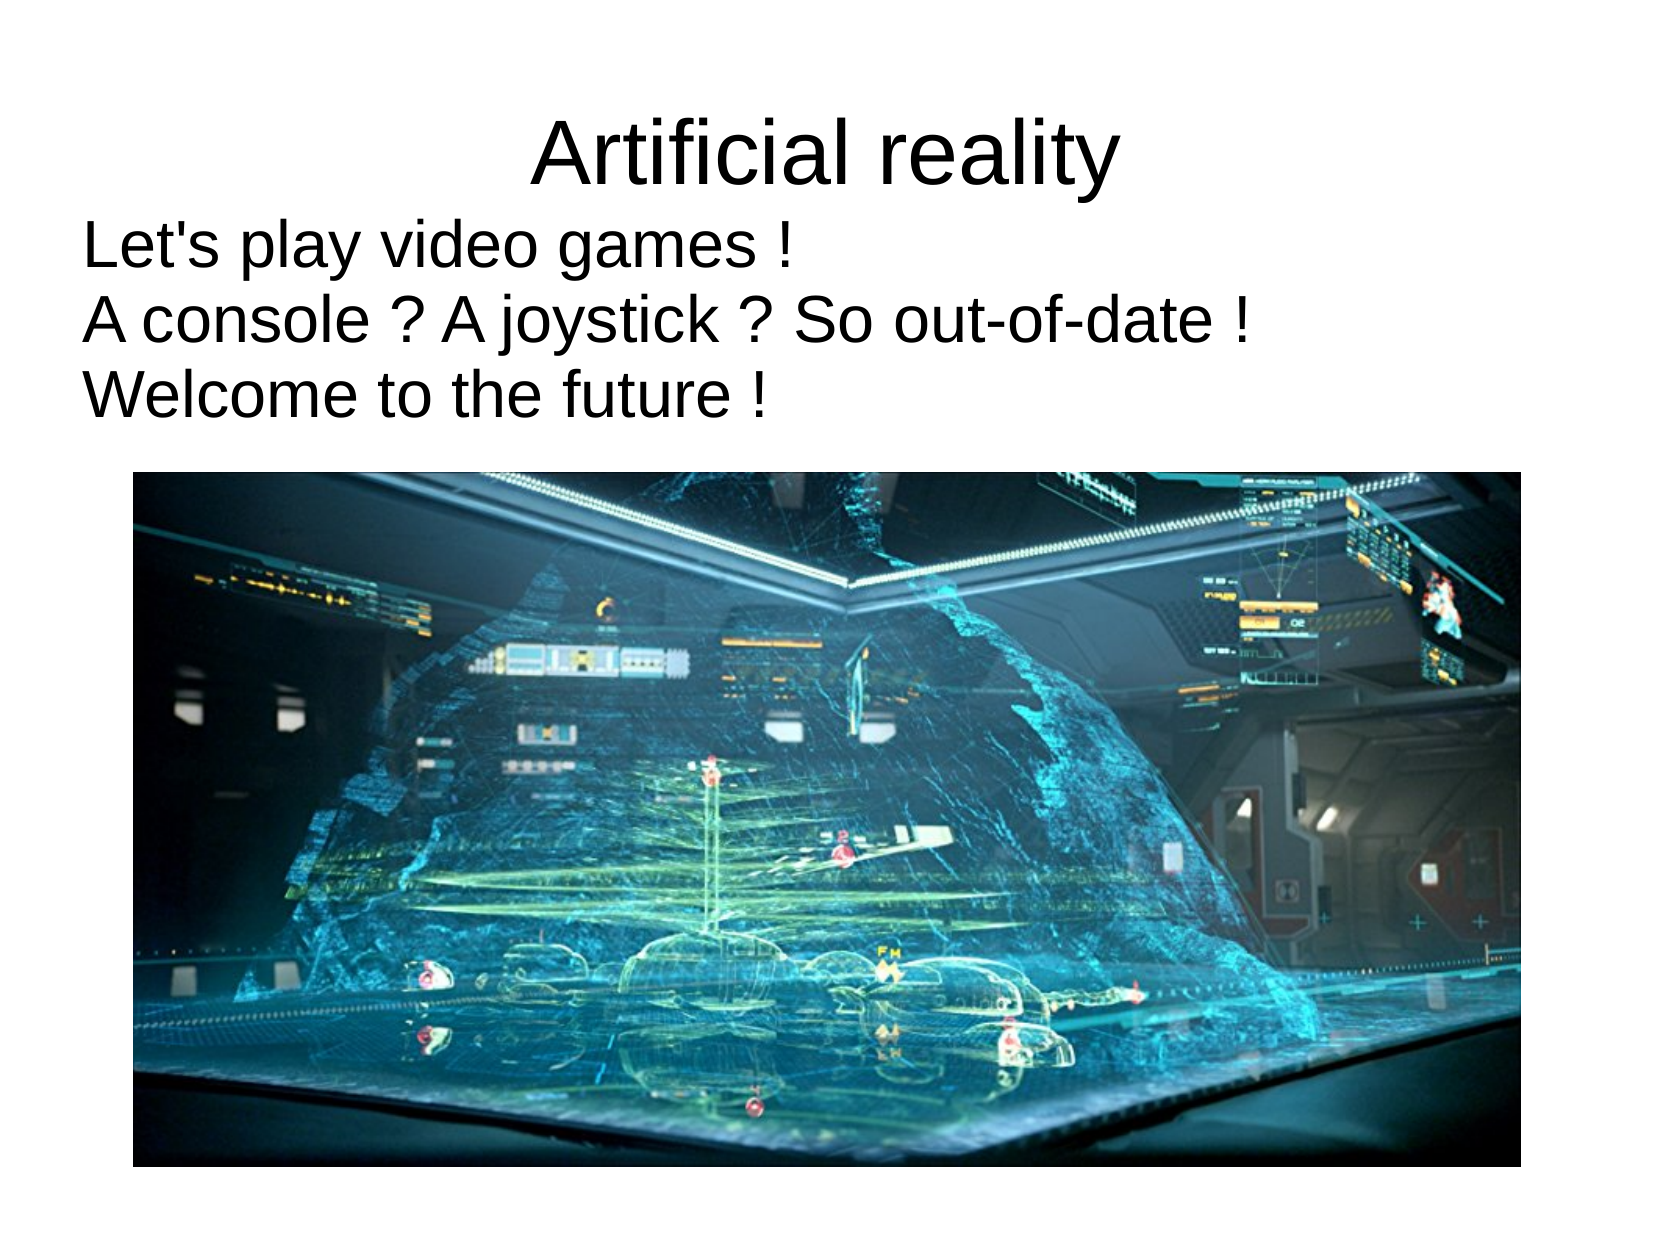

# Artificial reality
Let's play video games !
A console ? A joystick ? So out-of-date !
Welcome to the future !